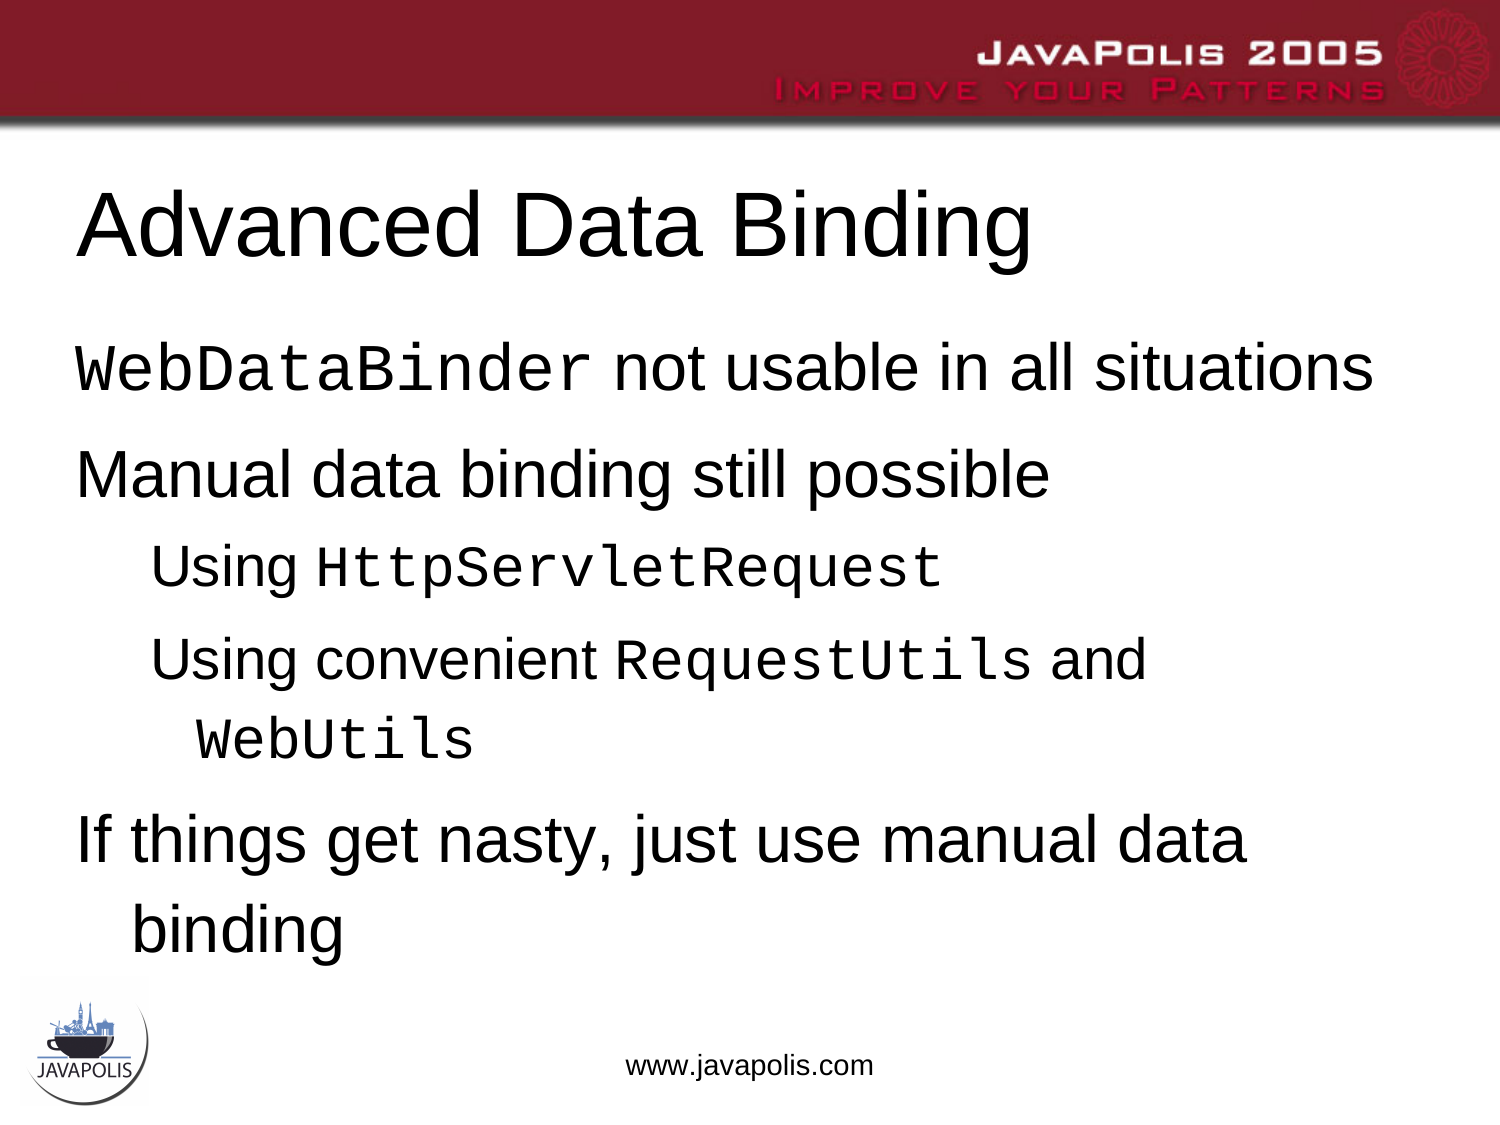

# Advanced Data Binding
WebDataBinder not usable in all situations
Manual data binding still possible
Using HttpServletRequest
Using convenient RequestUtils and WebUtils
If things get nasty, just use manual data binding